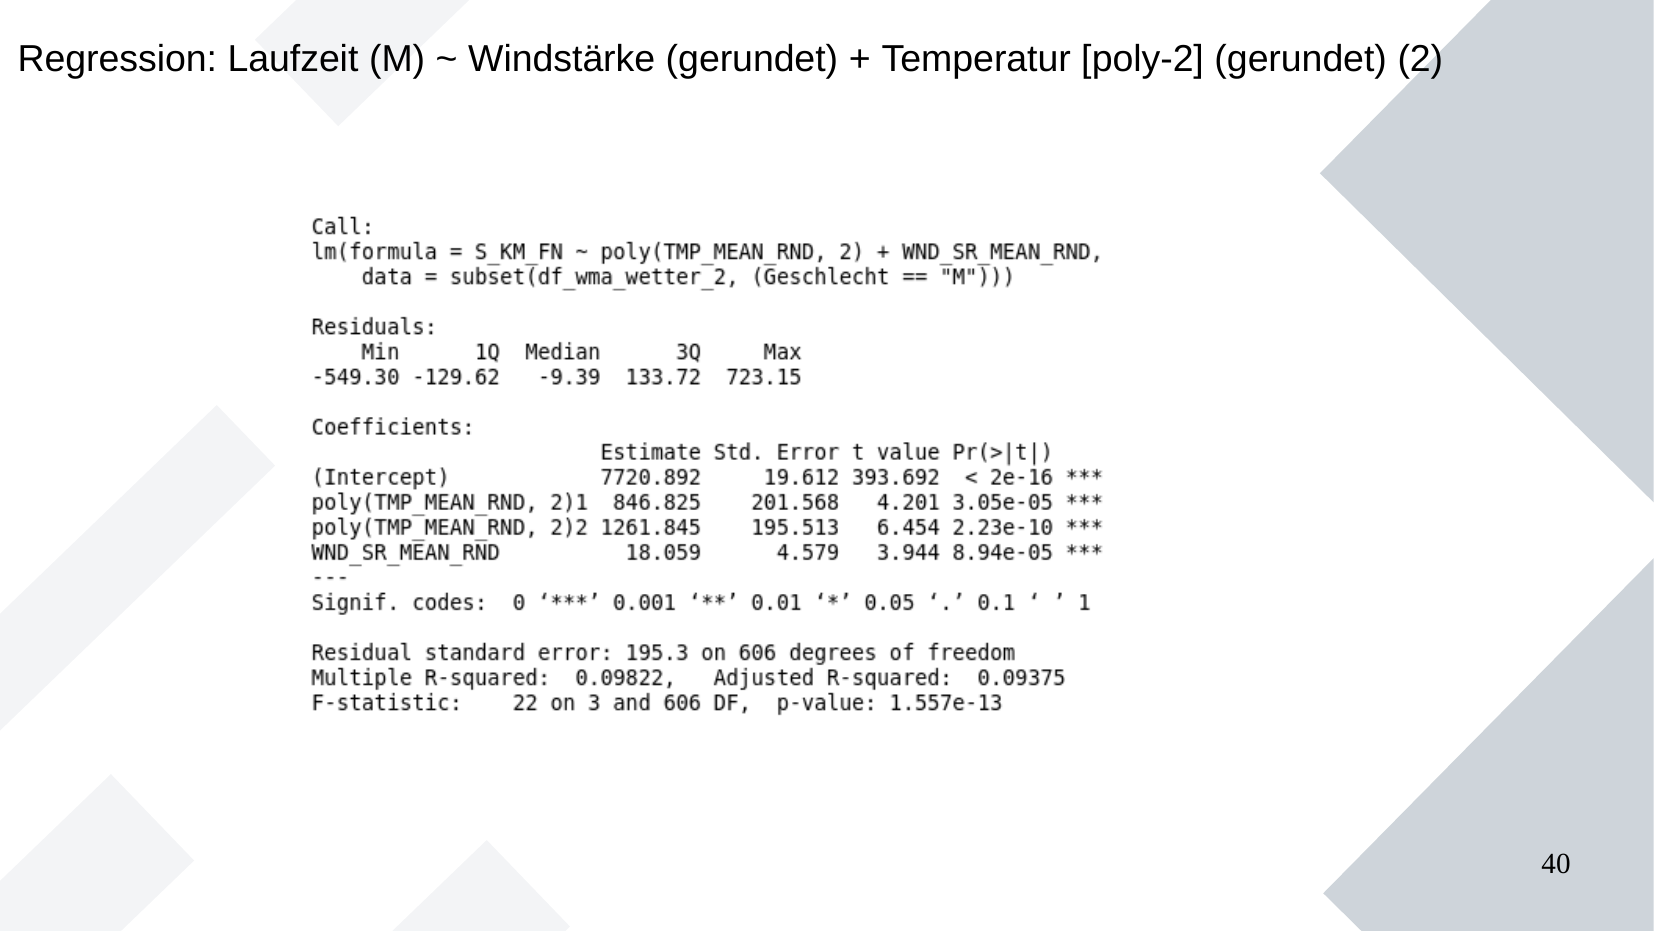

# Regression: Laufzeit (M) ~ Windstärke (gerundet) + Temperatur [poly-2] (gerundet) (2)
40